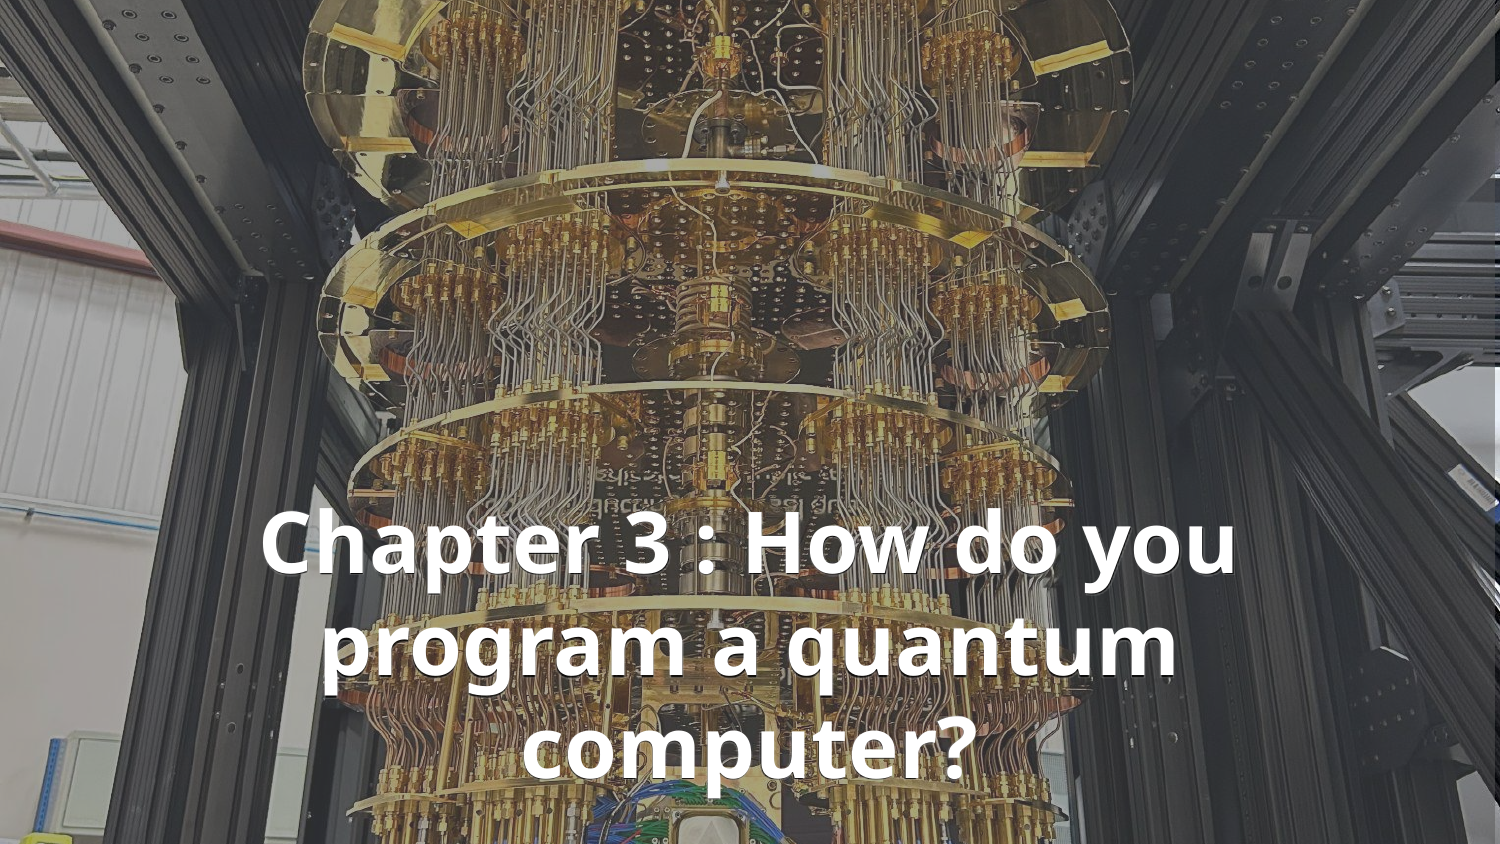

#
Chapter 3 : How do you program a quantum computer?